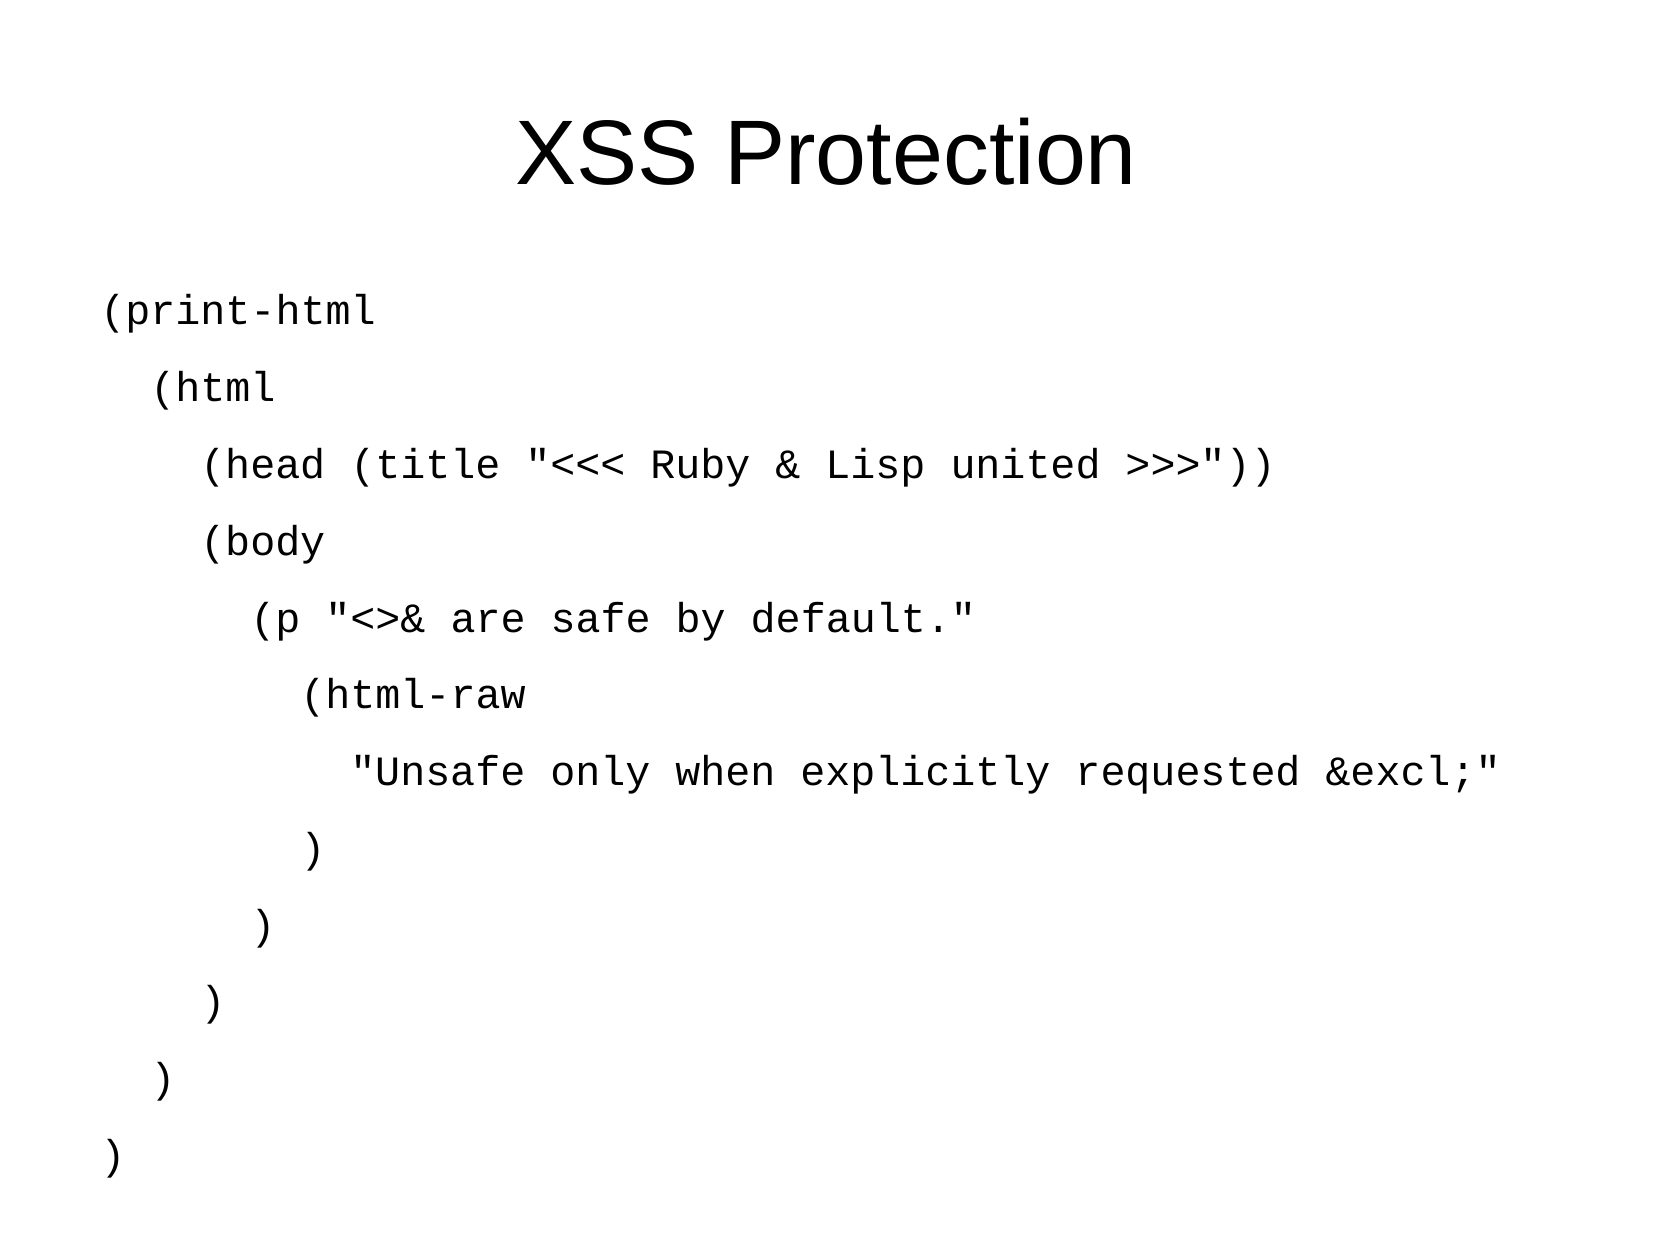

# XSS Protection
(print-html
 (html
 (head (title "<<< Ruby & Lisp united >>>"))
 (body
 (p "<>& are safe by default."
 (html-raw
 "Unsafe only when explicitly requested &excl;"
 )
 )
 )
 )
)